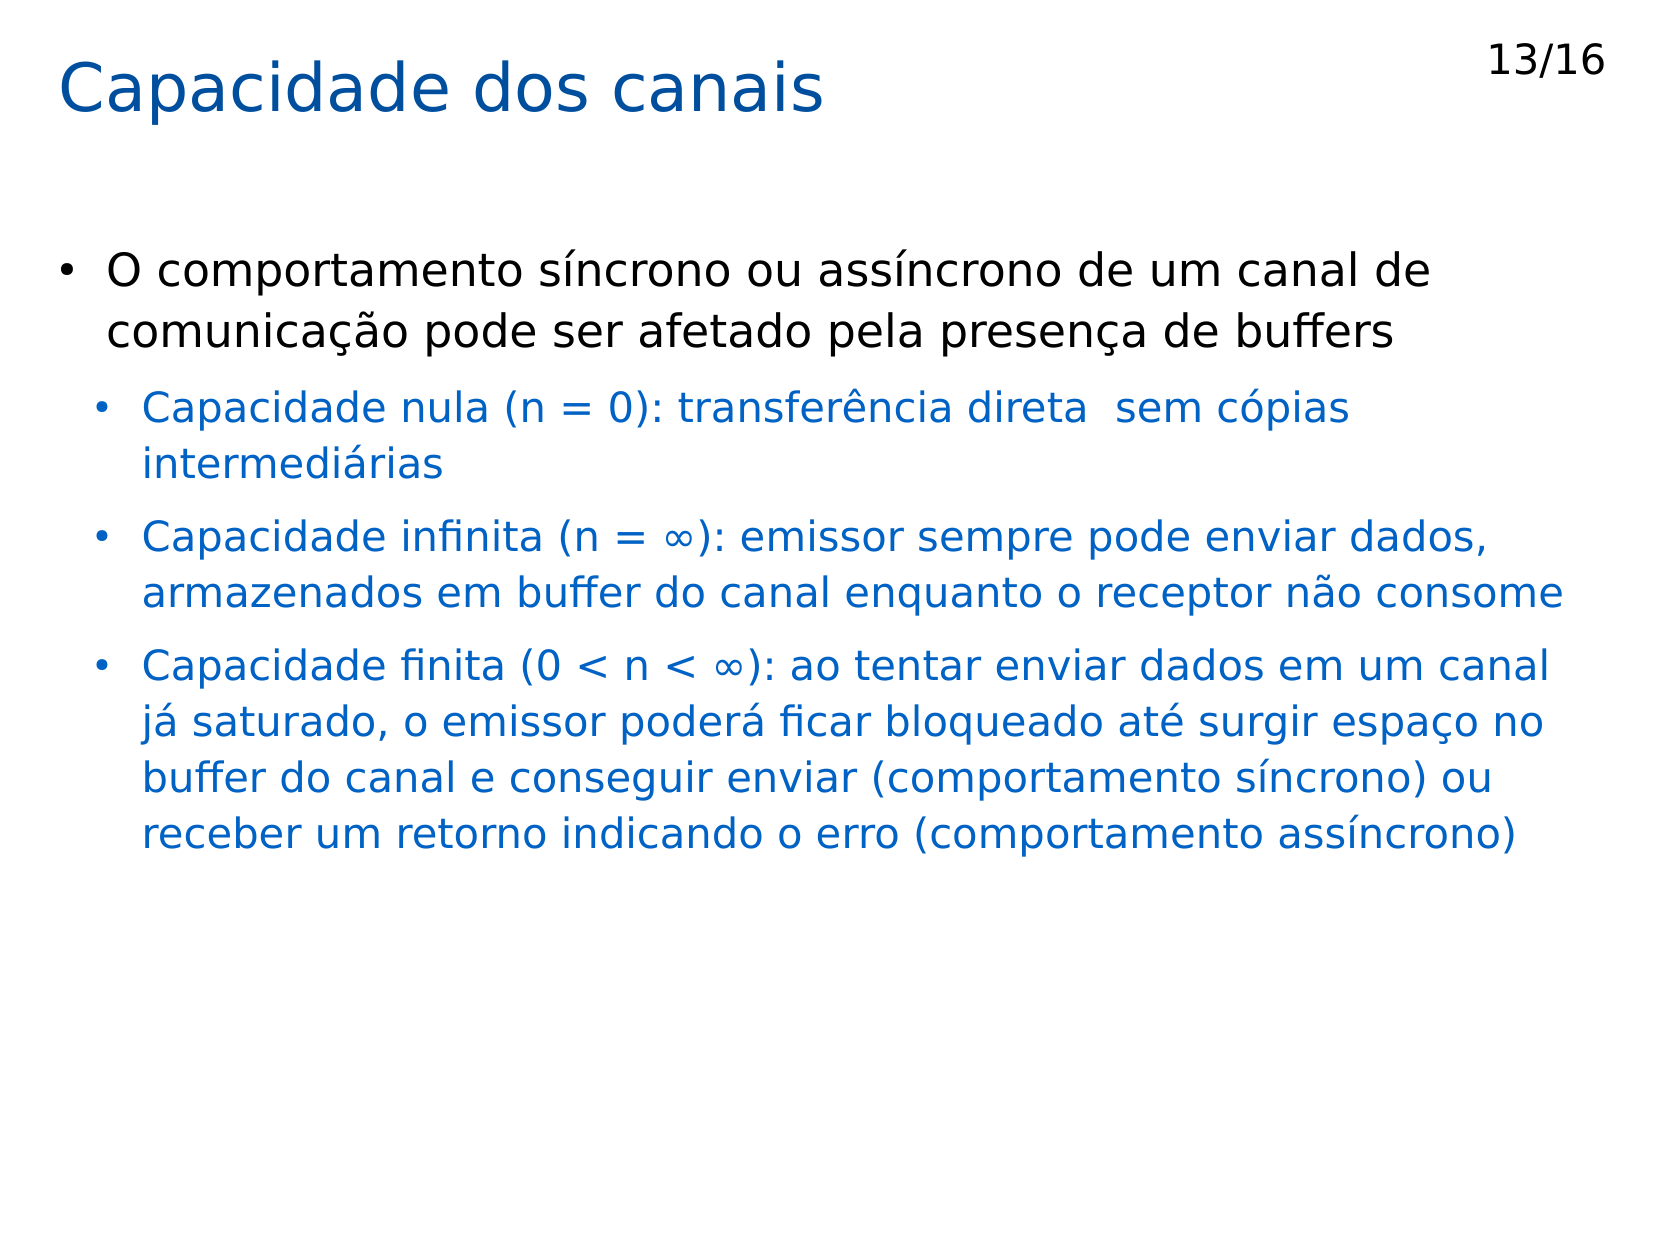

# Capacidade dos canais
13
O comportamento síncrono ou assíncrono de um canal de comunicação pode ser afetado pela presença de buffers
Capacidade nula (n = 0): transferência direta sem cópias intermediárias
Capacidade infinita (n = ∞): emissor sempre pode enviar dados, armazenados em buffer do canal enquanto o receptor não consome
Capacidade finita (0 < n < ∞): ao tentar enviar dados em um canal já saturado, o emissor poderá ficar bloqueado até surgir espaço no buffer do canal e conseguir enviar (comportamento síncrono) ou receber um retorno indicando o erro (comportamento assíncrono)